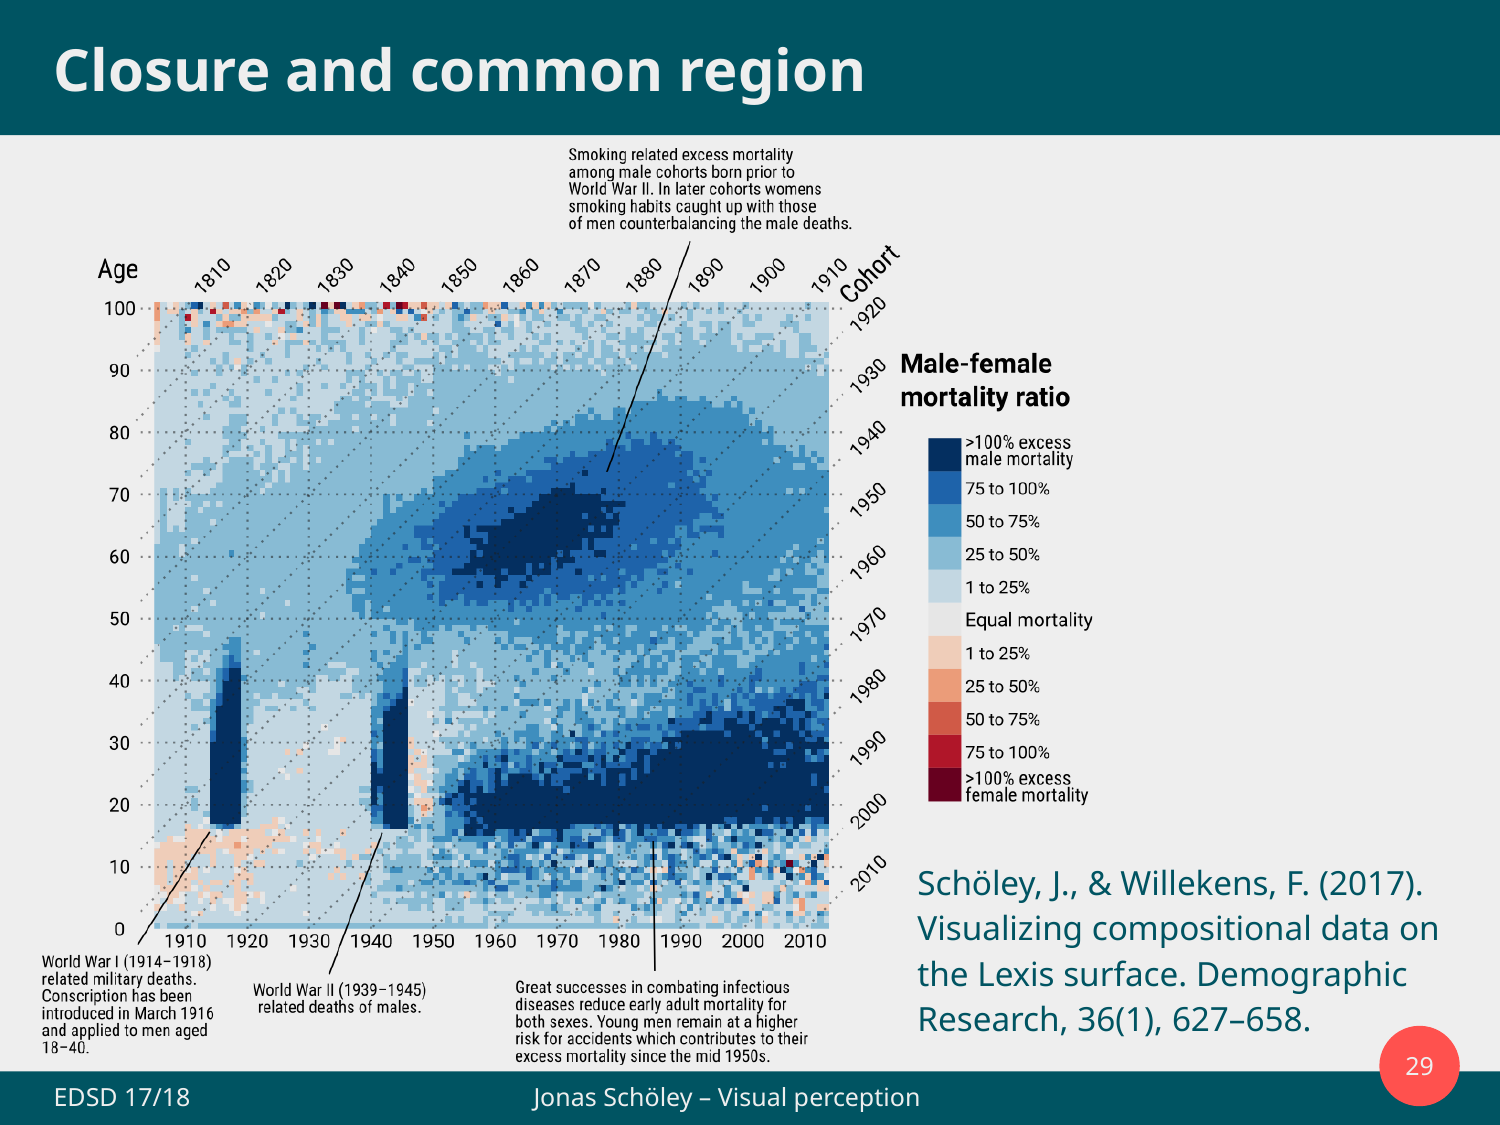

# Closure and common region
Schöley, J., & Willekens, F. (2017). Visualizing compositional data on the Lexis surface. Demographic Research, 36(1), 627–658.
29
EDSD 17/18
Jonas Schöley – Visual perception